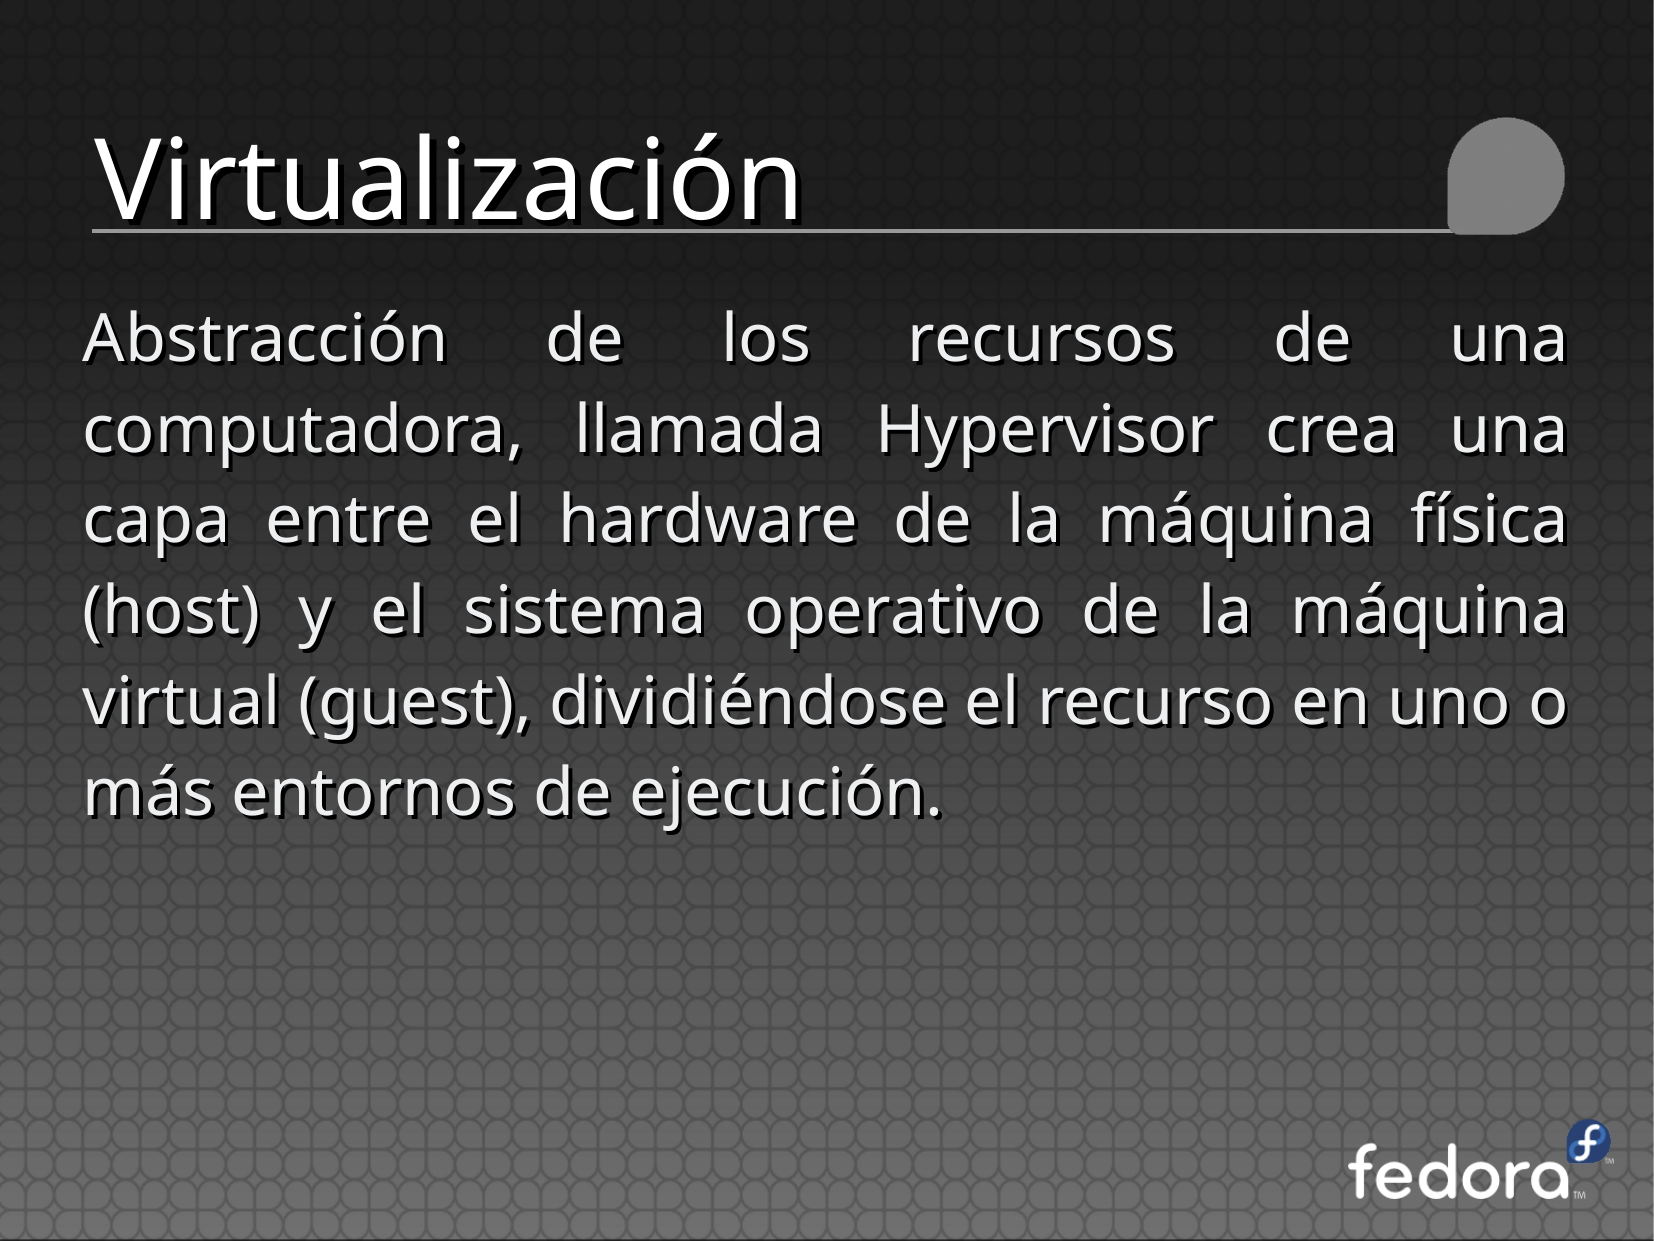

Virtualización
# Abstracción de los recursos de una computadora, llamada Hypervisor crea una capa entre el hardware de la máquina física (host) y el sistema operativo de la máquina virtual (guest), dividiéndose el recurso en uno o más entornos de ejecución.